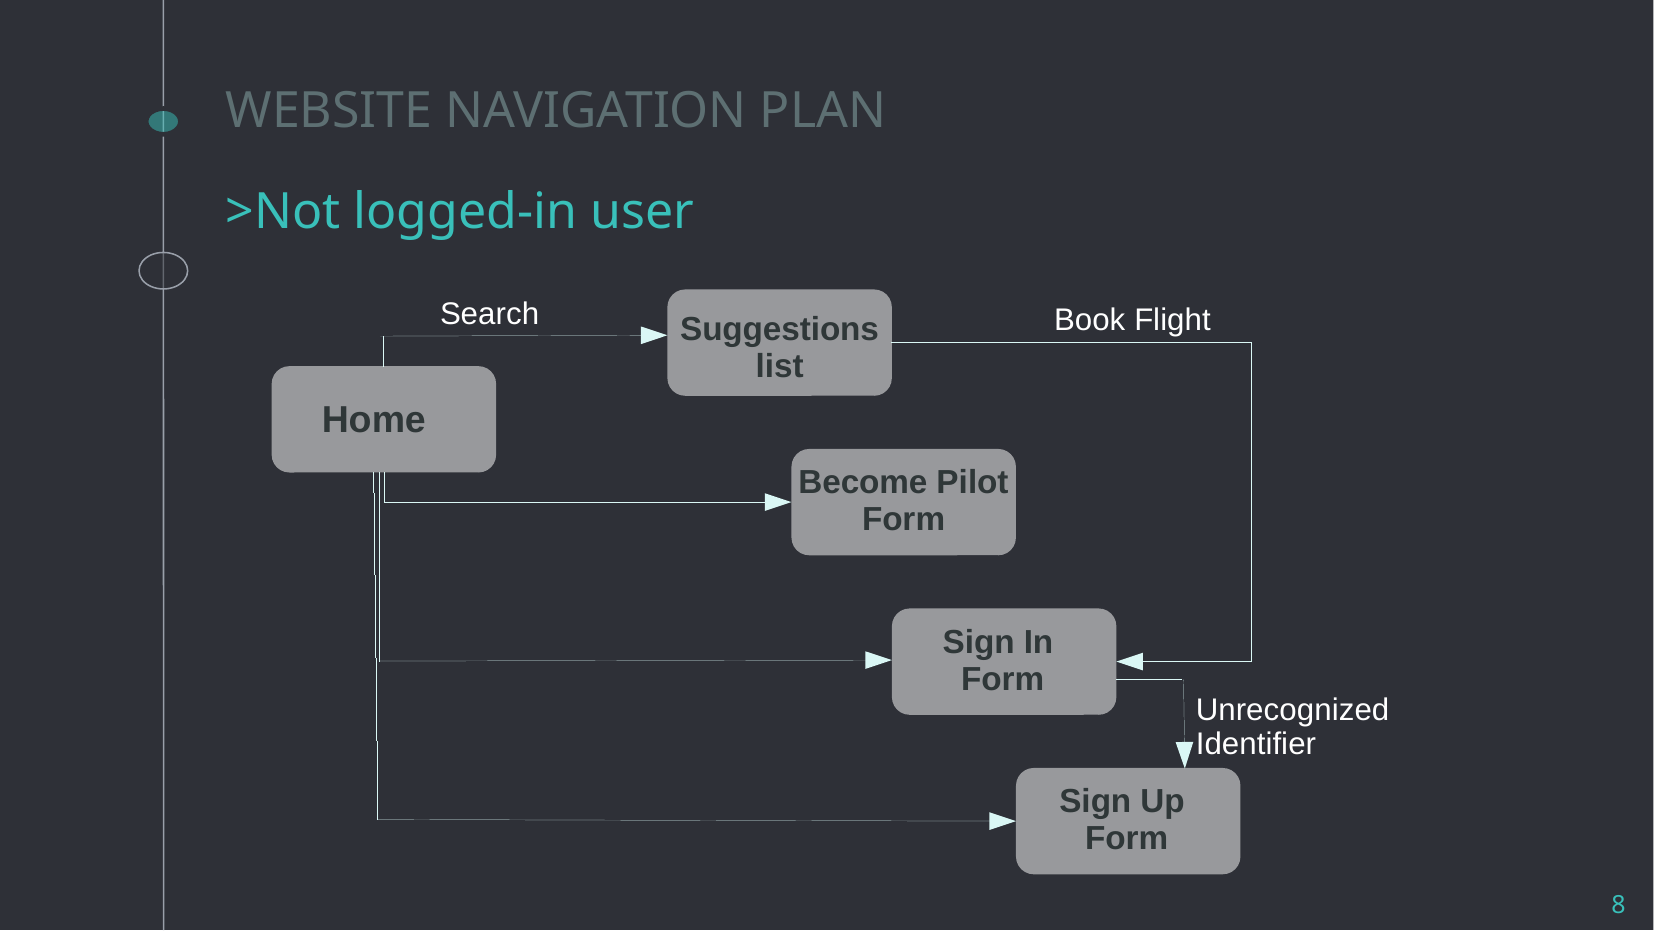

# WEBSITE NAVIGATION PLAN
>Not logged-in user
Search
Book Flight
Suggestions
list
Home
Become Pilot Form
Sign In
 Form
 Unrecognized Identifier
Sign Up
 Form